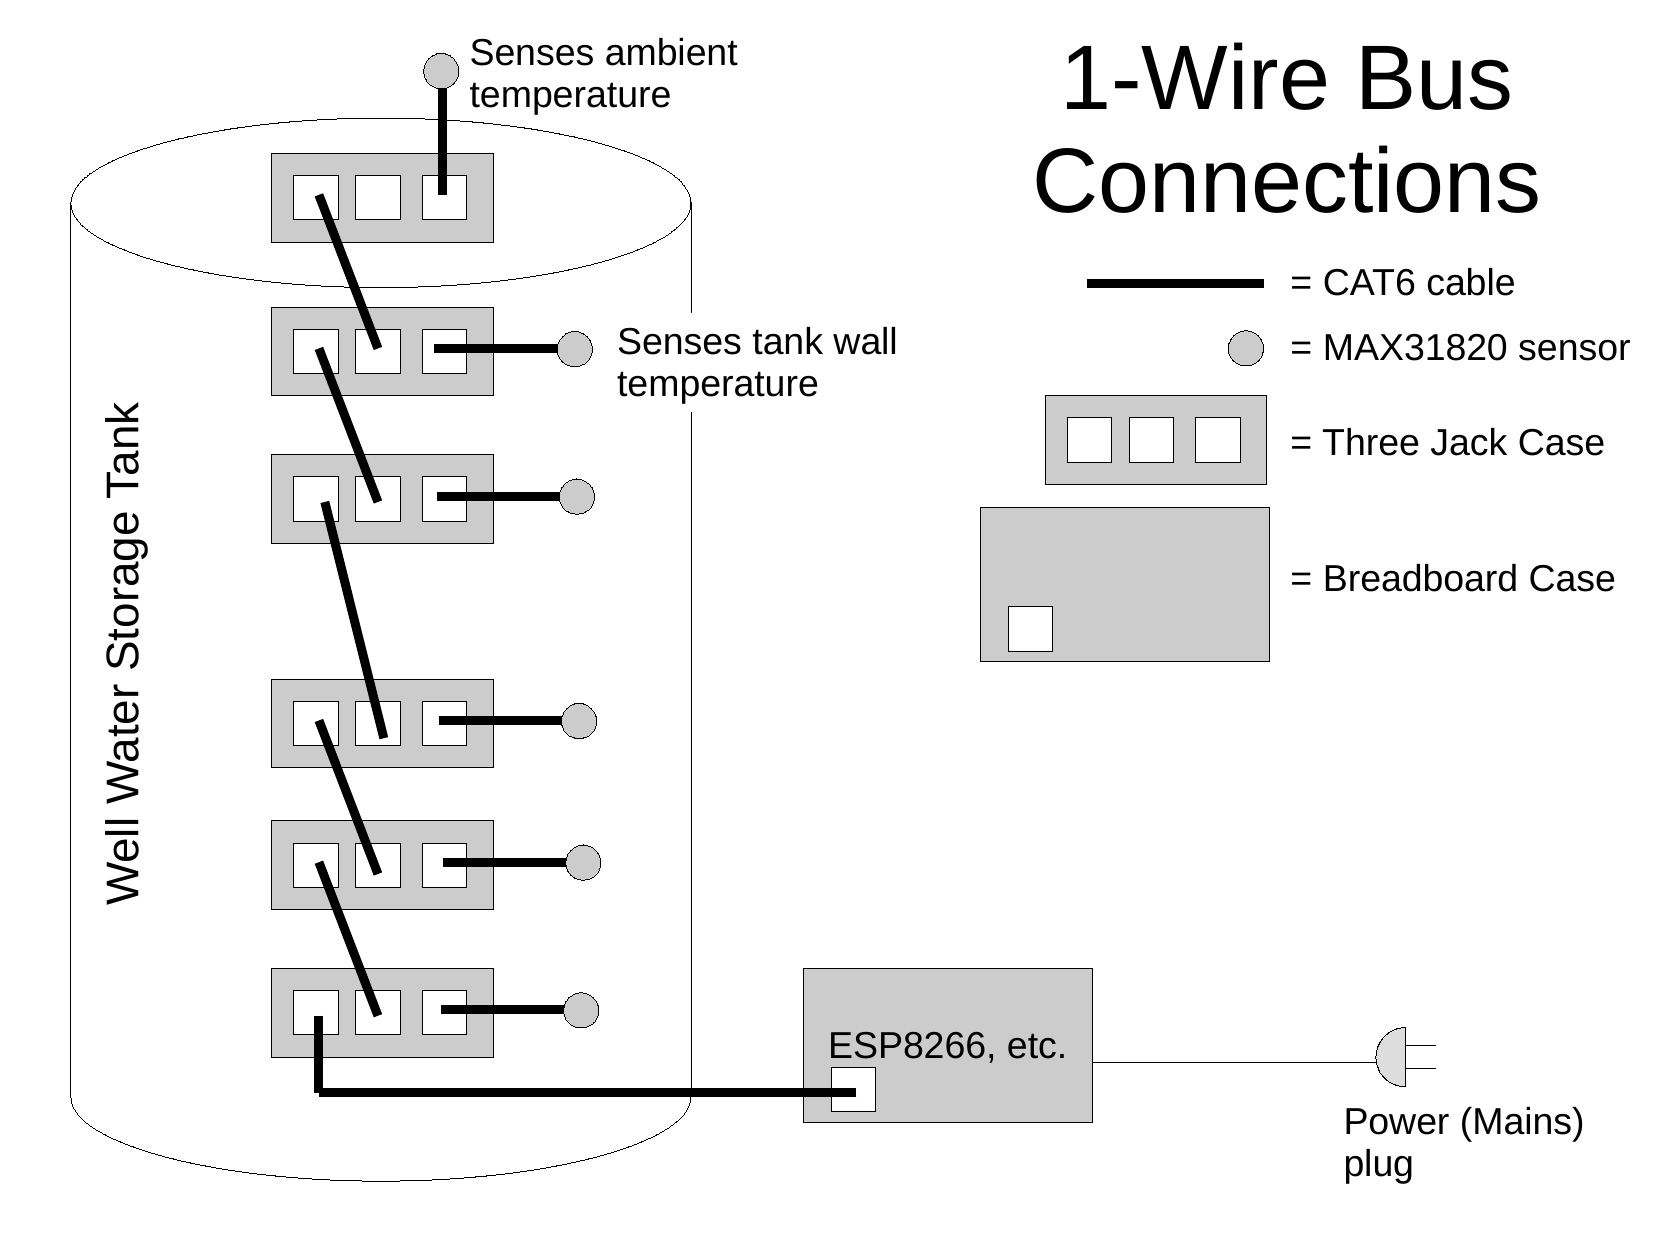

Senses ambient
temperature
# 1-Wire Bus Connections
= CAT6 cable
Senses tank wall
temperature
= MAX31820 sensor
= Three Jack Case
= Breadboard Case
Well Water Storage Tank
ESP8266, etc.
Power (Mains)
plug